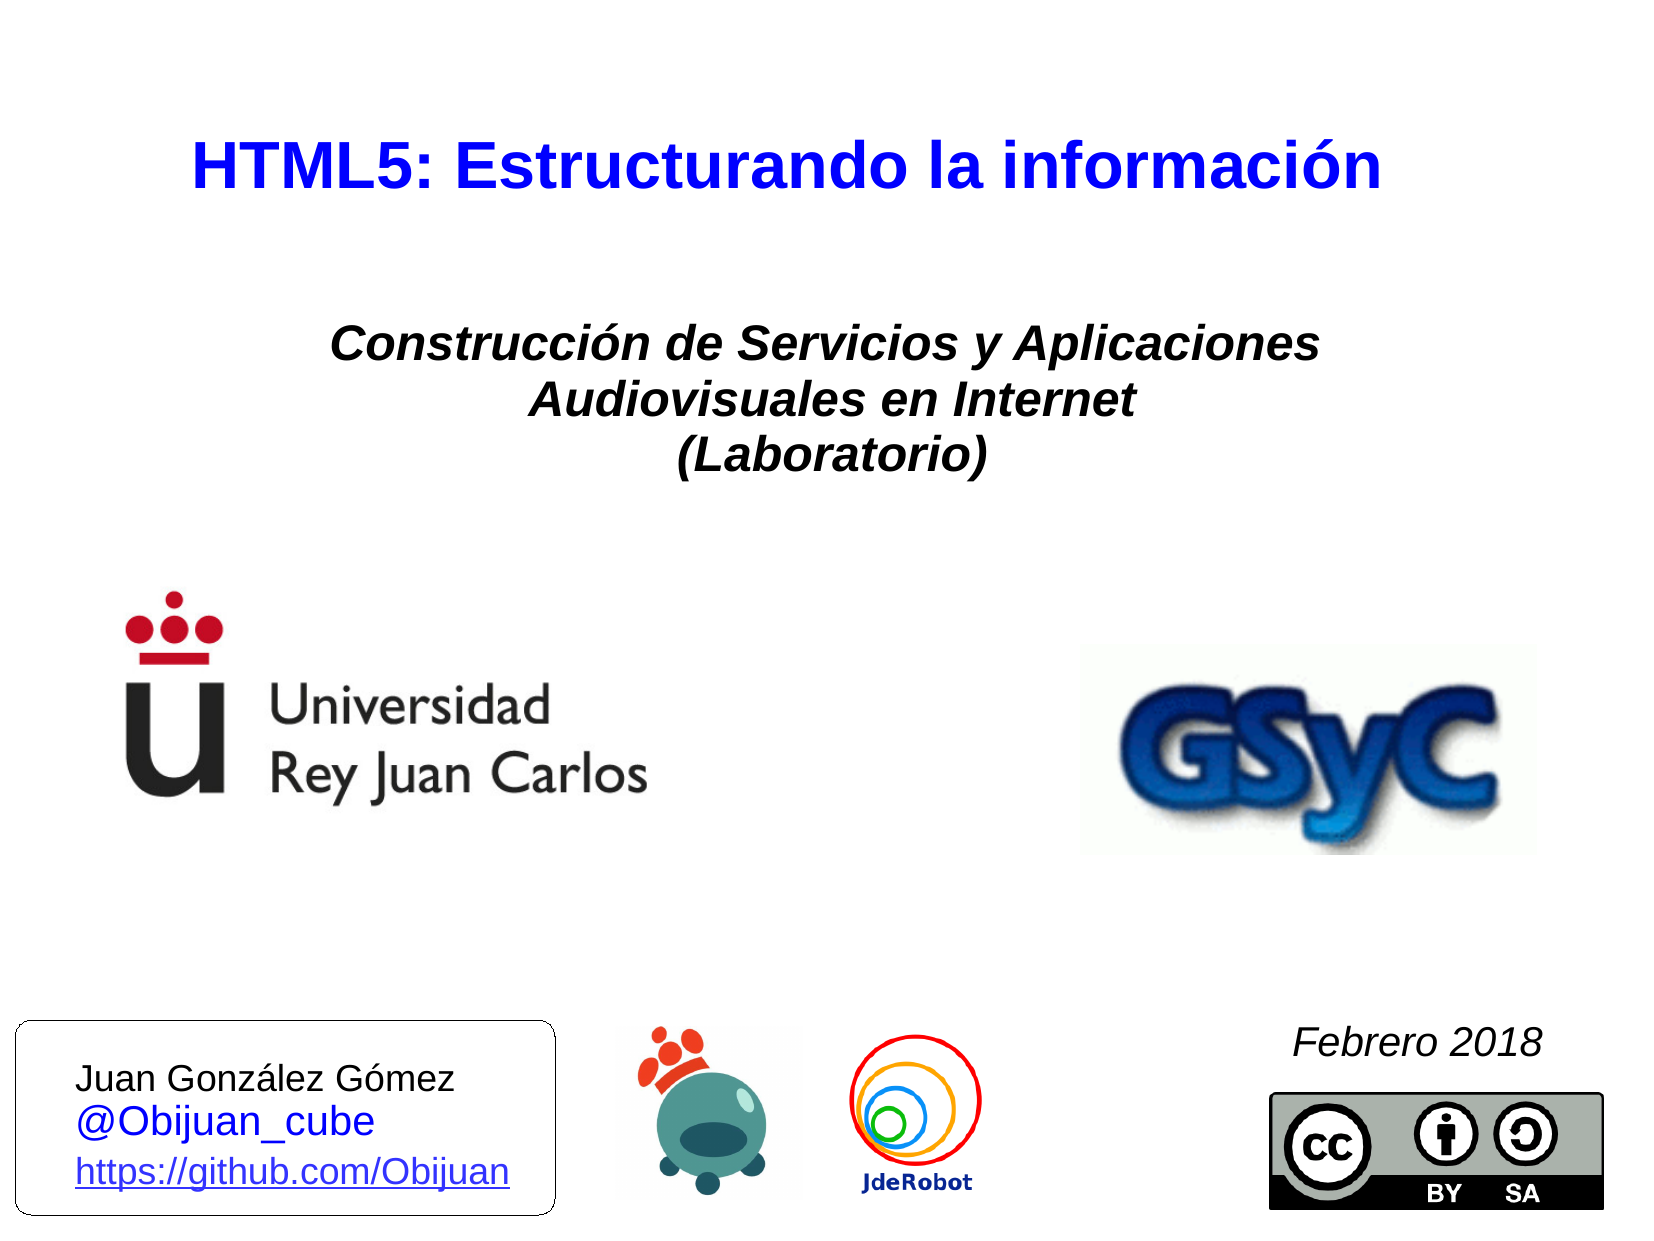

# HTML5: Estructurando la información
Construcción de Servicios y Aplicaciones
Audiovisuales en Internet
(Laboratorio)
Febrero 2018
Juan González Gómez
@Obijuan_cube
https://github.com/Obijuan